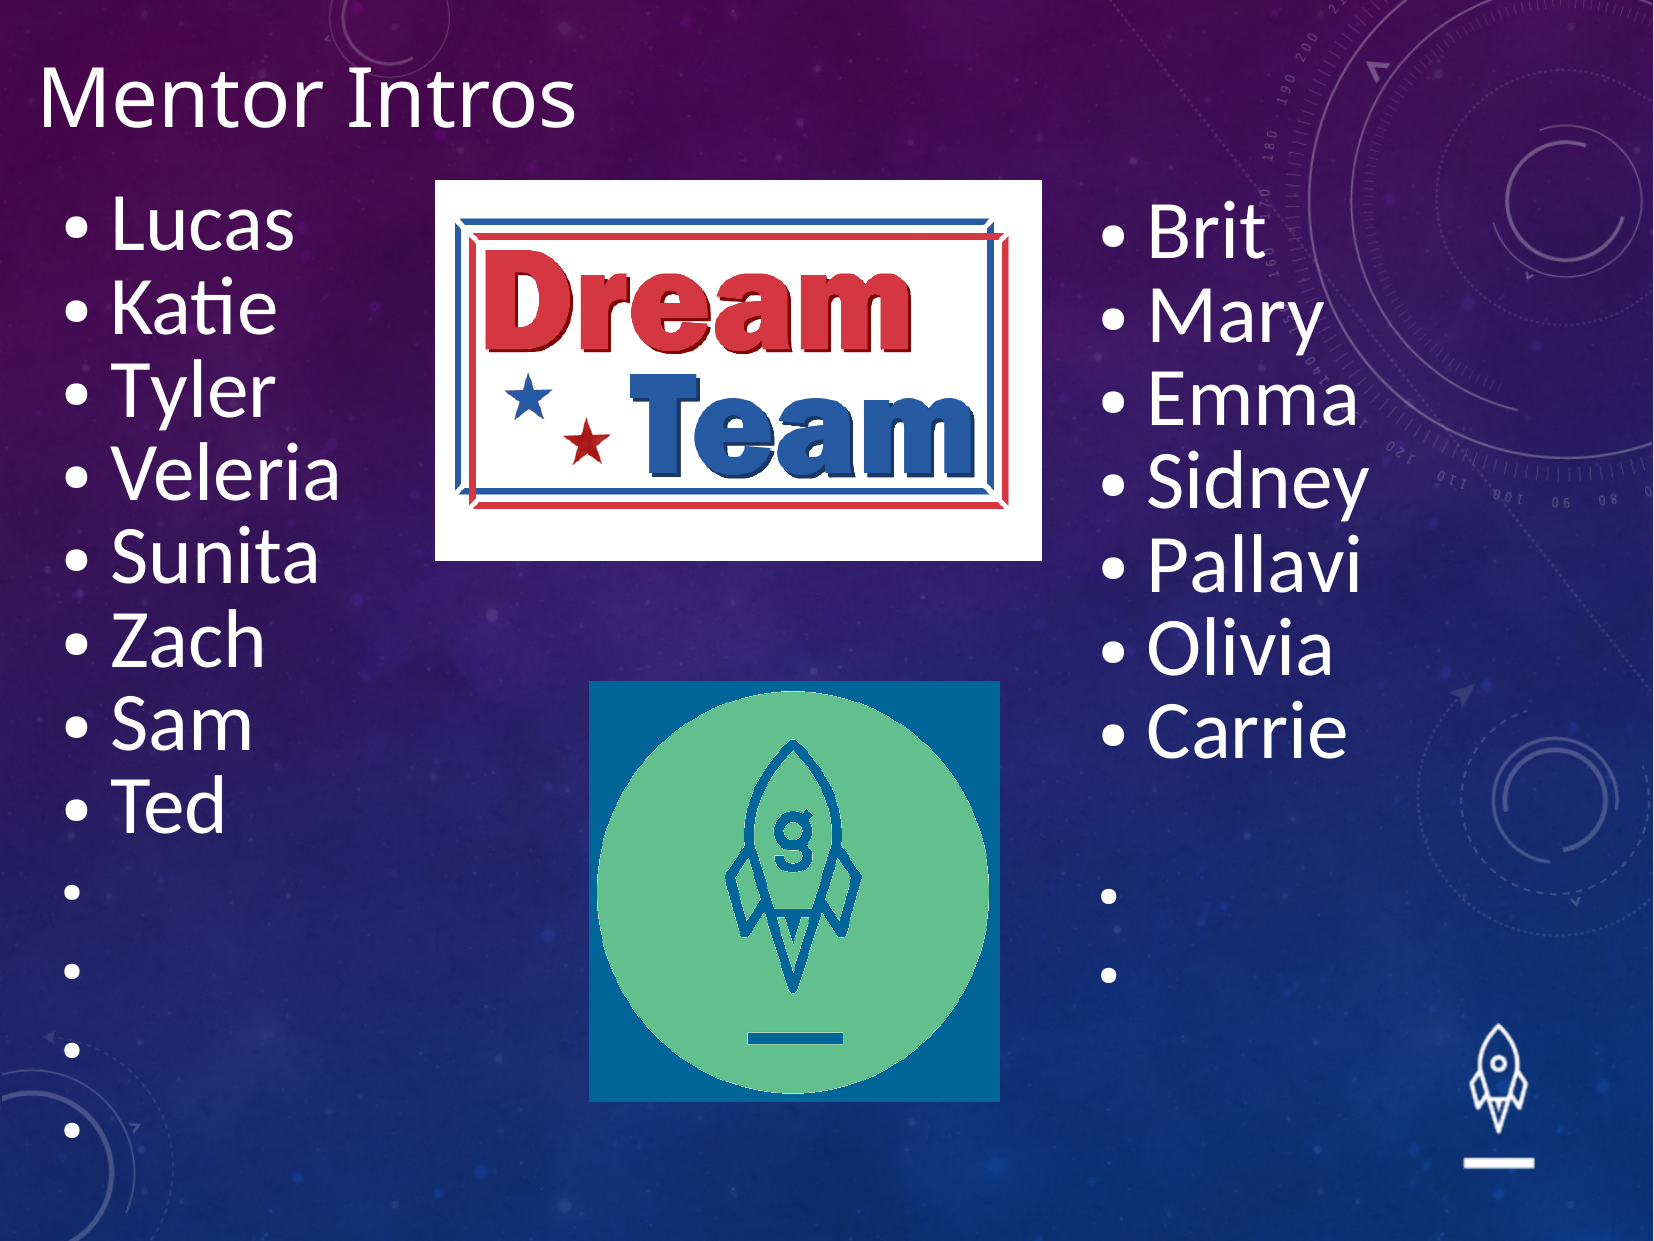

Mentor Intros
 Lucas
 Katie
 Tyler
 Veleria
 Sunita
 Zach
 Sam
 Ted
 Brit
 Mary
 Emma
 Sidney
 Pallavi
 Olivia
 Carrie